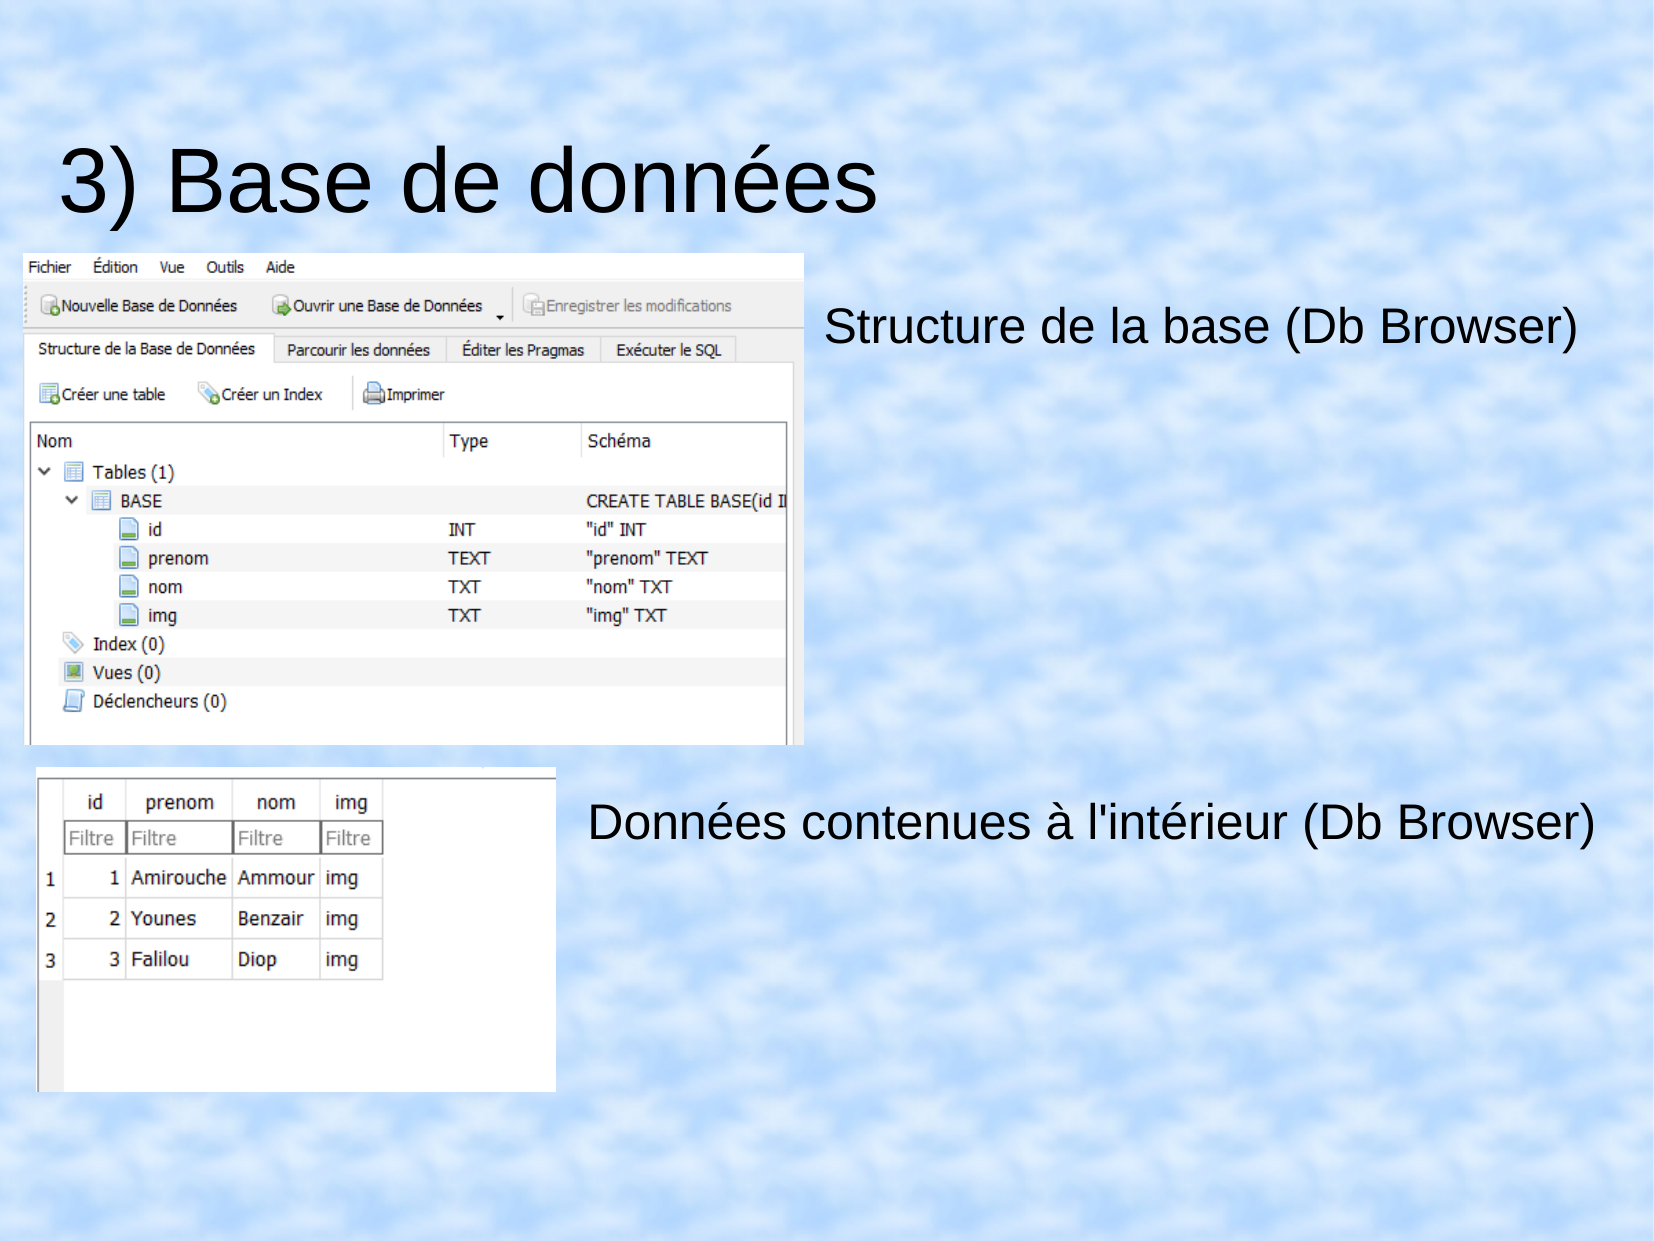

3) Base de données
Structure de la base (Db Browser)
Données contenues à l'intérieur (Db Browser)